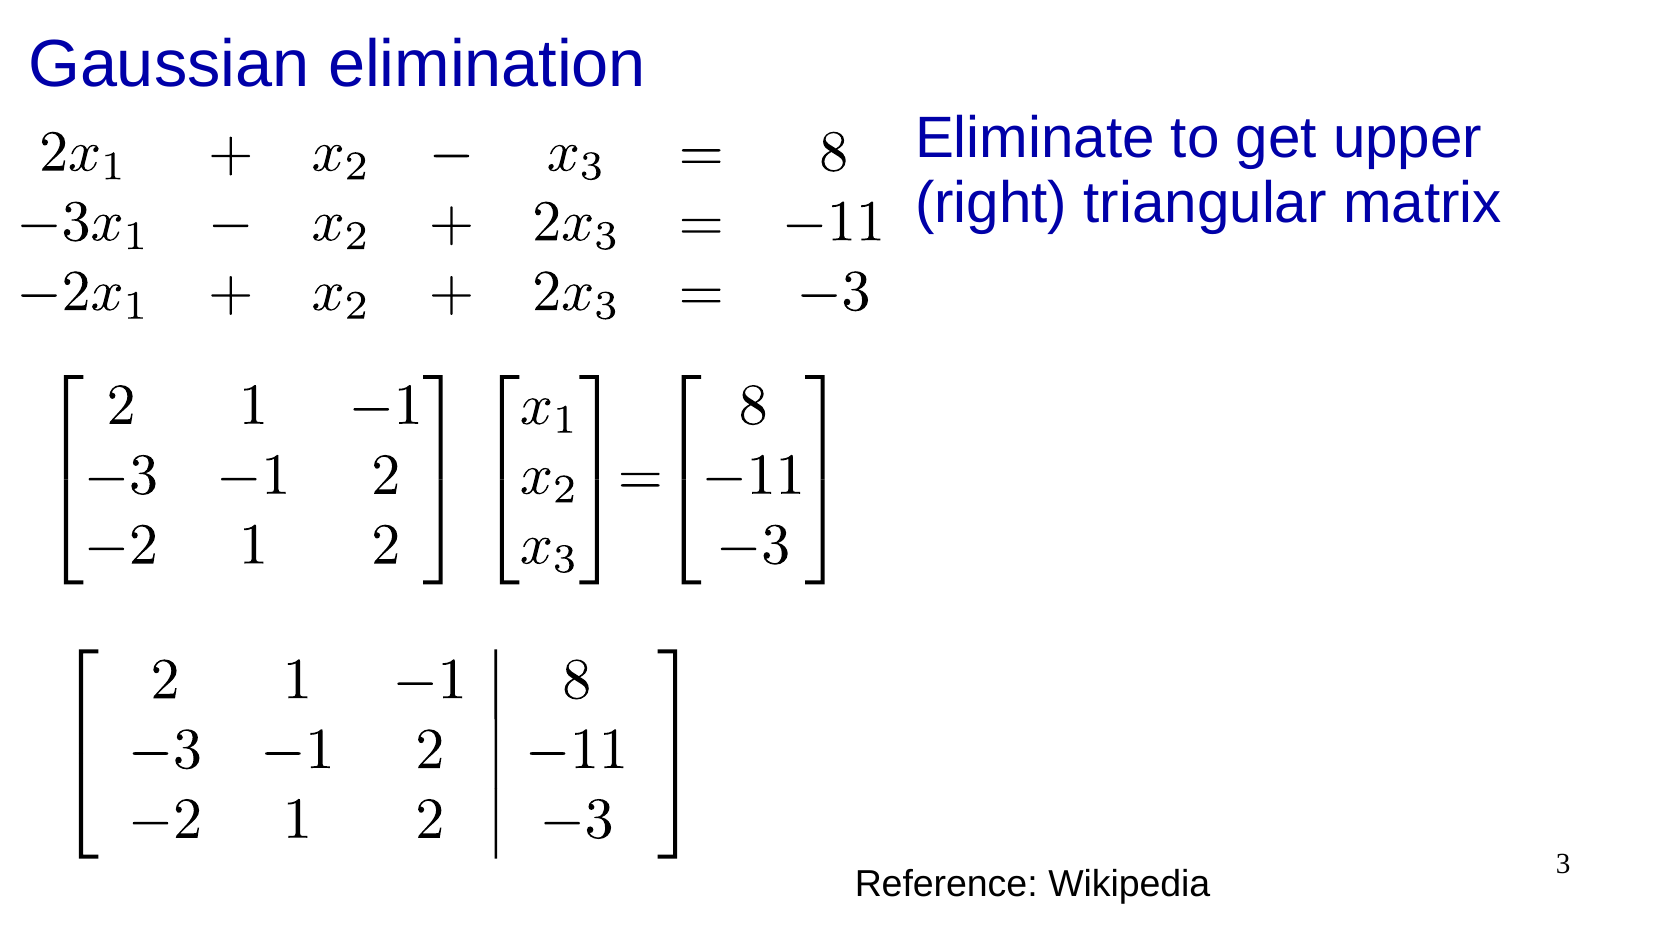

# Gaussian elimination
Eliminate to get upper (right) triangular matrix
3
Reference: Wikipedia